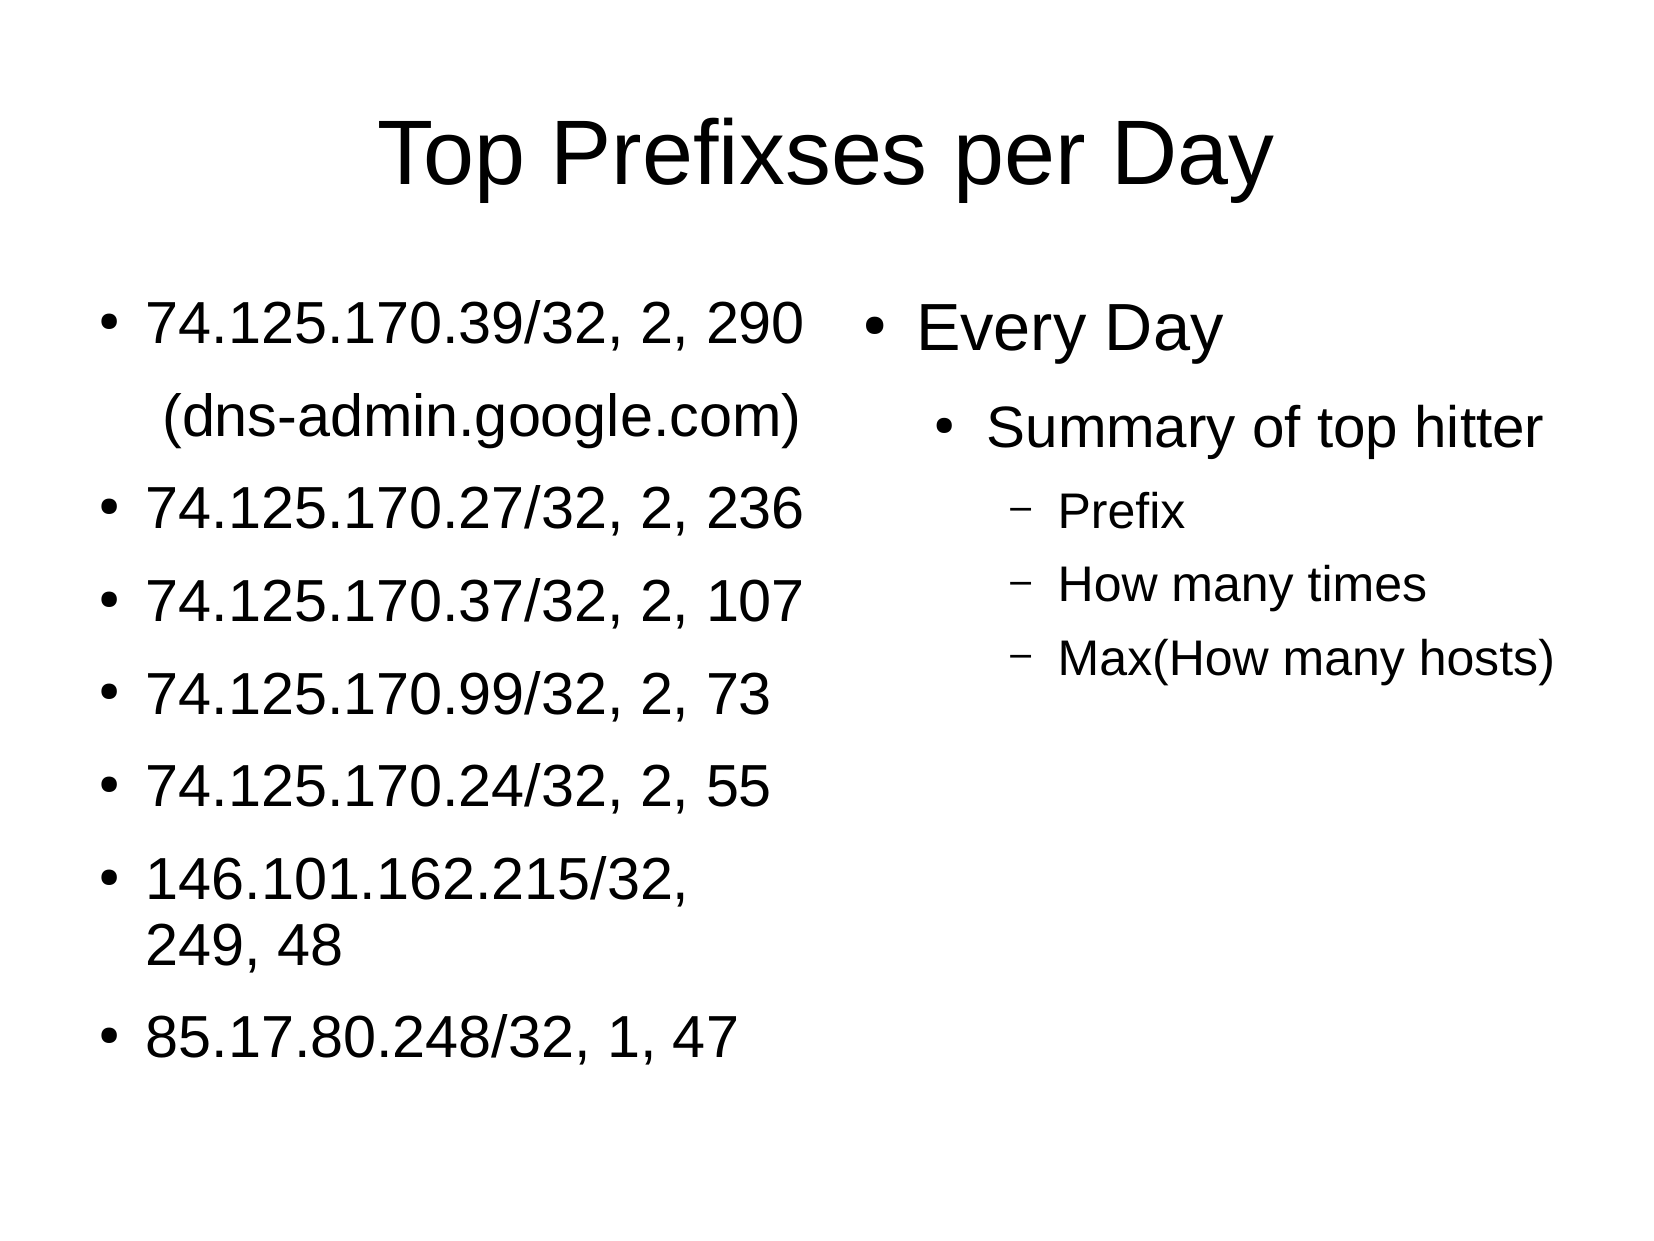

# Top Prefixses per Day
74.125.170.39/32, 2, 290
 (dns-admin.google.com)
74.125.170.27/32, 2, 236
74.125.170.37/32, 2, 107
74.125.170.99/32, 2, 73
74.125.170.24/32, 2, 55
146.101.162.215/32, 249, 48
85.17.80.248/32, 1, 47
Every Day
Summary of top hitter
Prefix
How many times
Max(How many hosts)